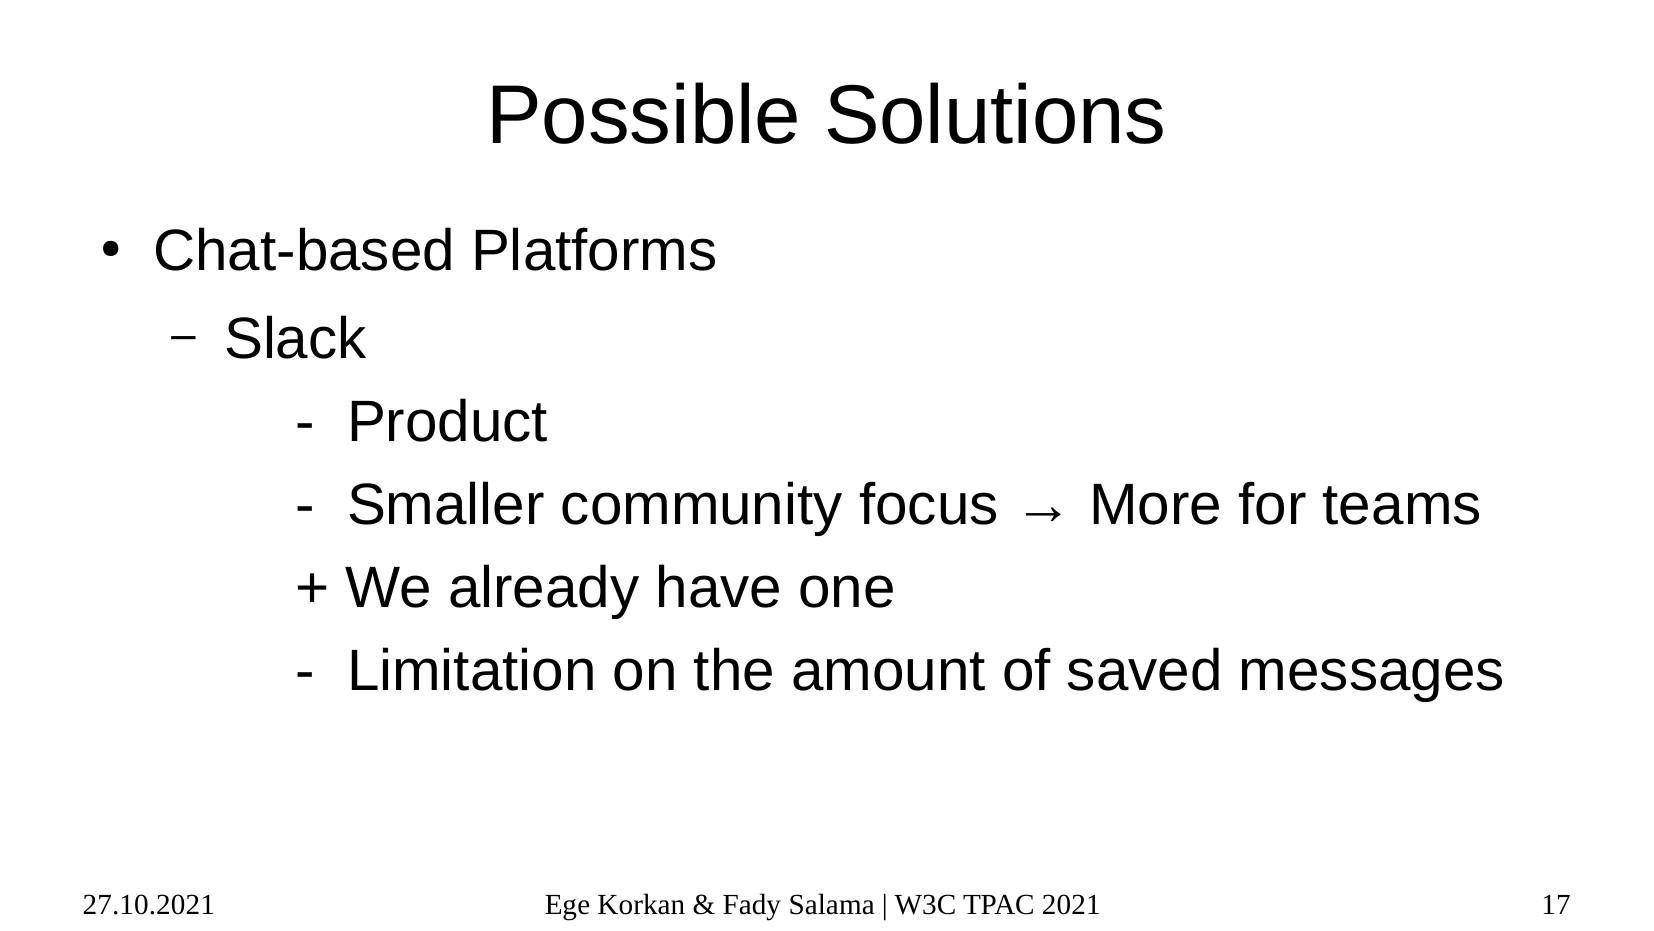

# Possible Solutions
Chat-based Platforms
Slack
- Product
- Smaller community focus → More for teams
+ We already have one
- Limitation on the amount of saved messages
27.10.2021
Ege Korkan & Fady Salama | W3C TPAC 2021
17